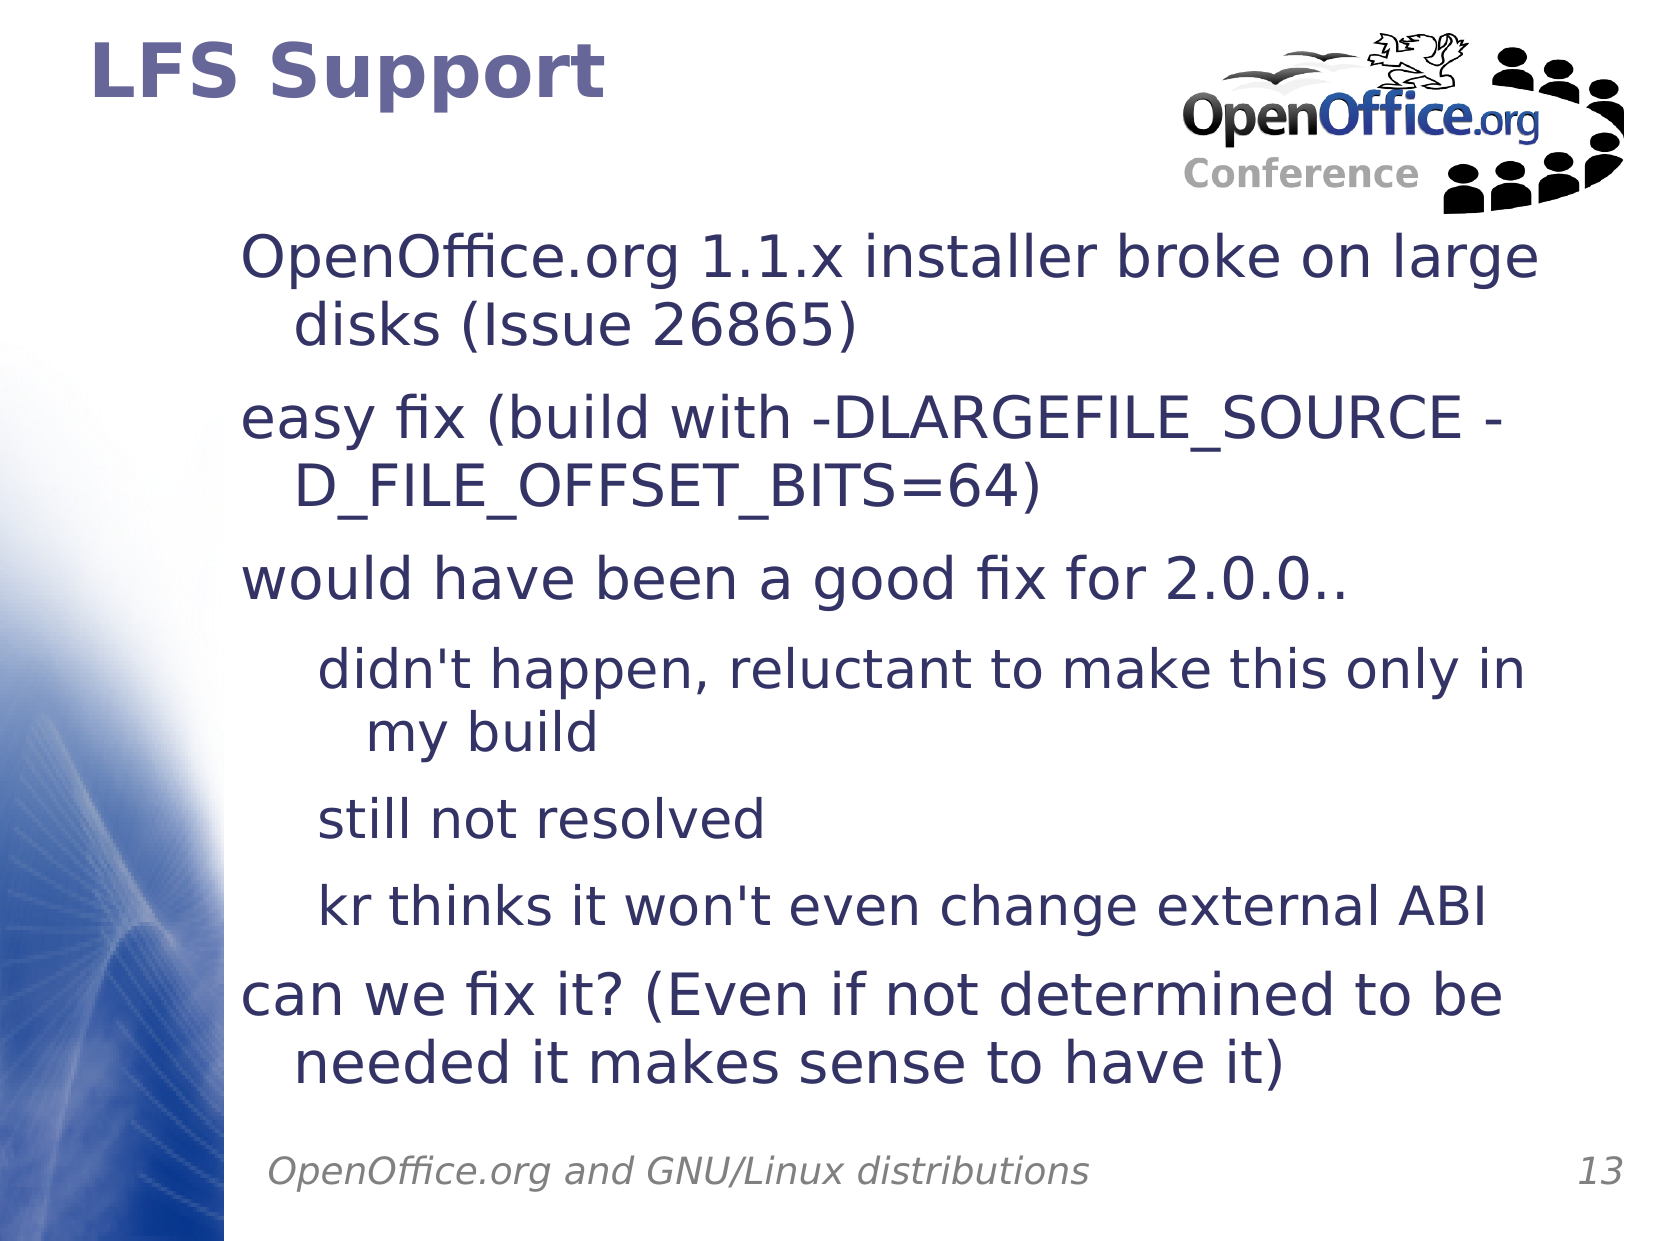

# LFS Support
OpenOffice.org 1.1.x installer broke on large disks (Issue 26865)
easy fix (build with -DLARGEFILE_SOURCE -D_FILE_OFFSET_BITS=64)
would have been a good fix for 2.0.0..
didn't happen, reluctant to make this only in my build
still not resolved
kr thinks it won't even change external ABI
can we fix it? (Even if not determined to be needed it makes sense to have it)